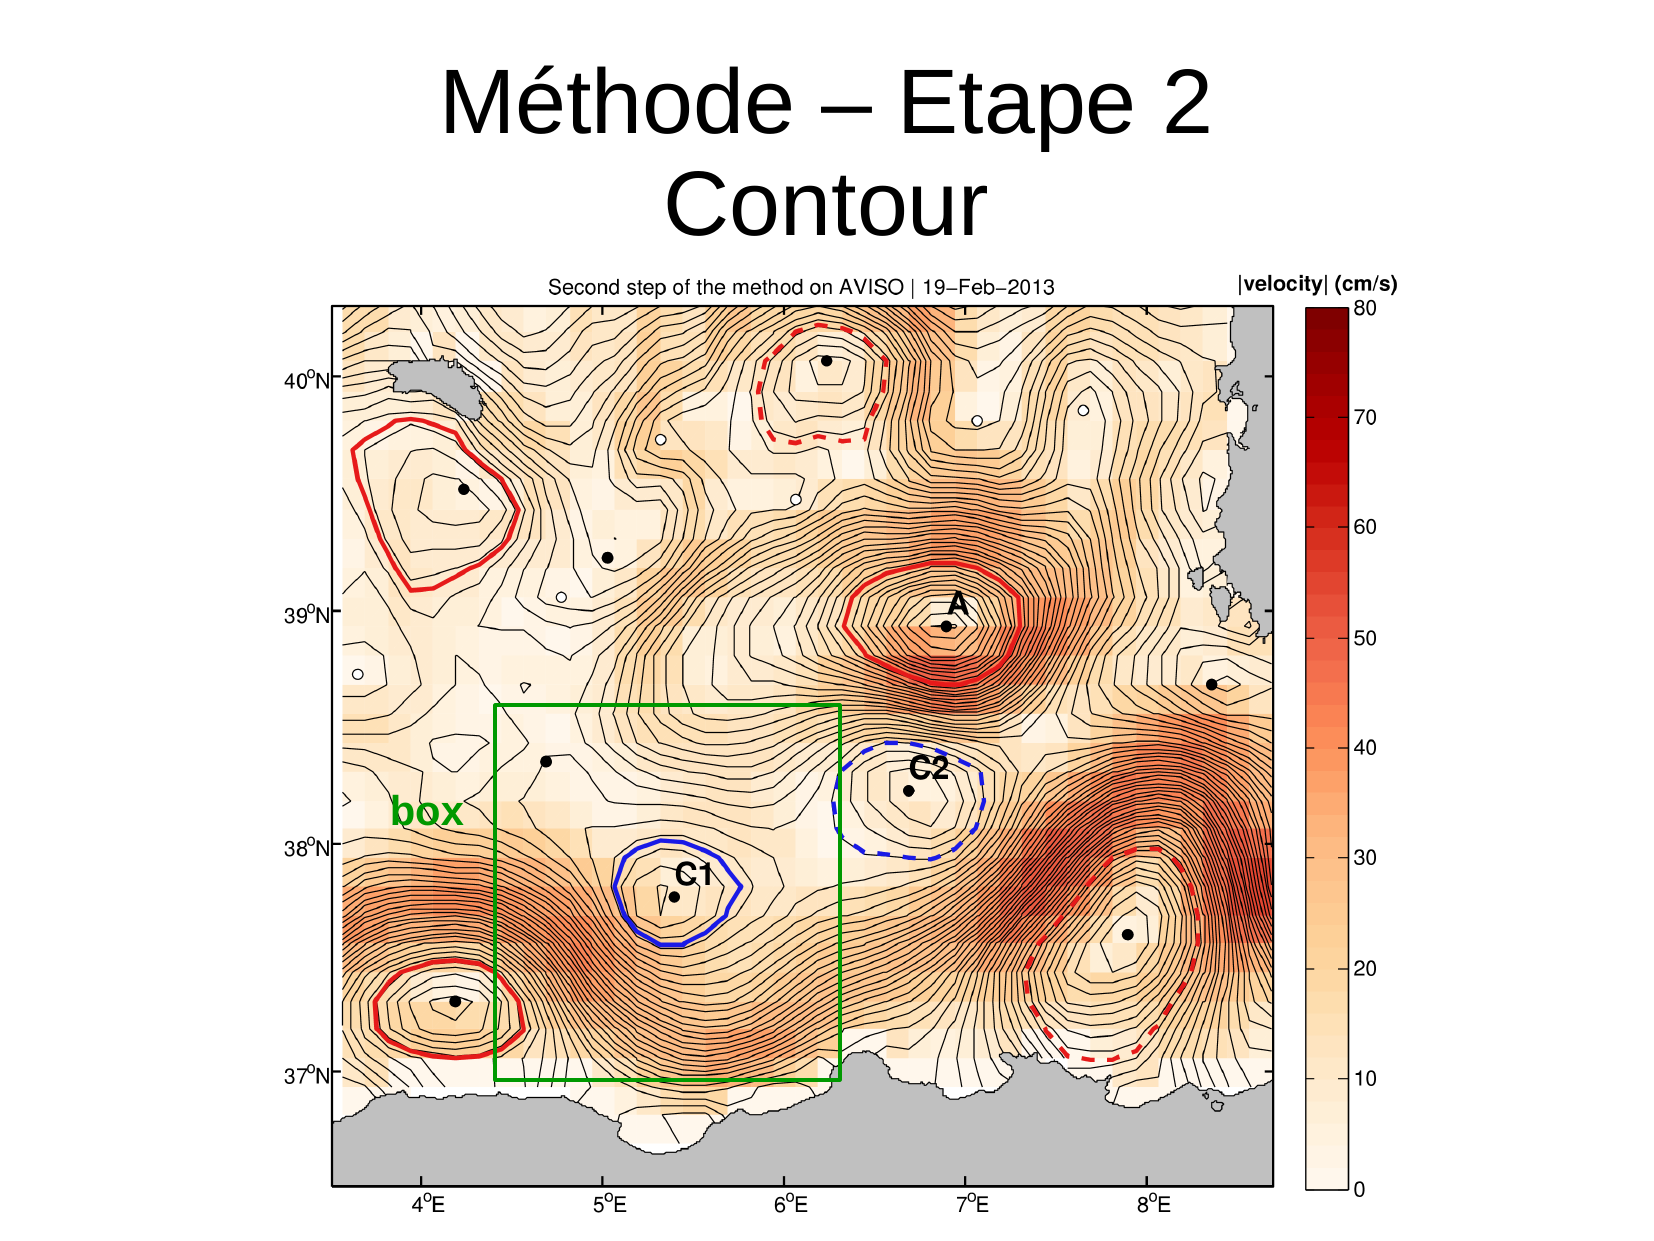

# Méthode – Etape 2 Contour
box